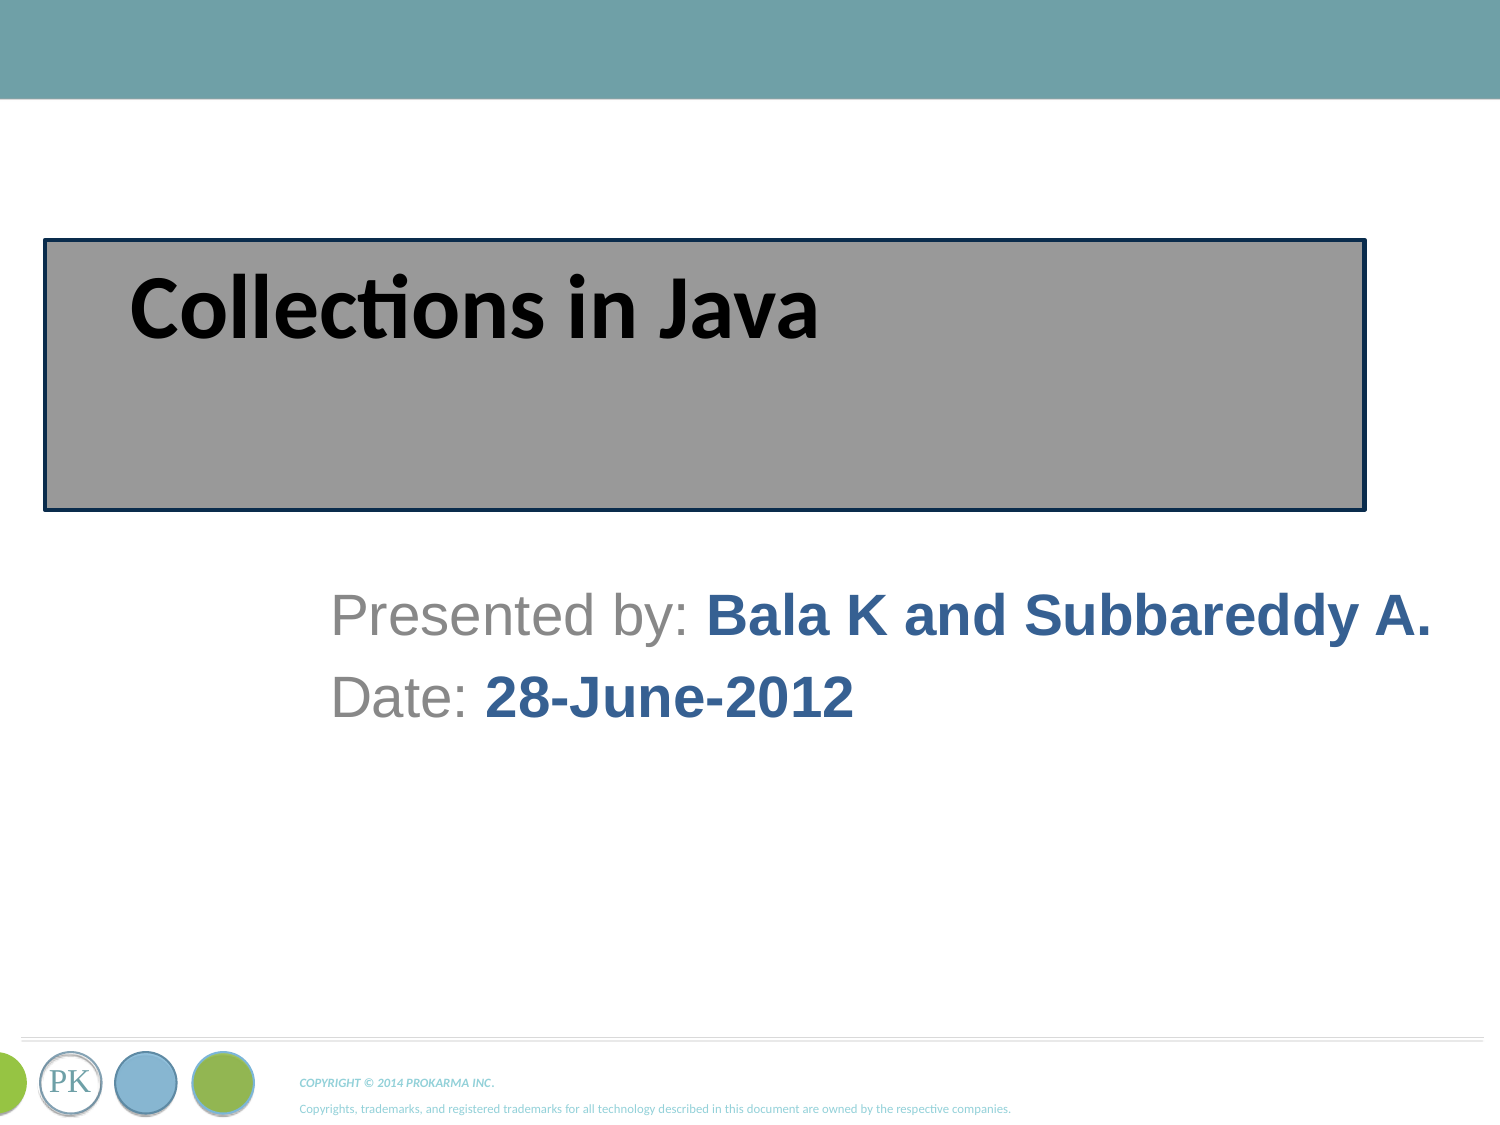

Collections in Java
Presented by: Bala K and Subbareddy A.
Date: 28-June-2012